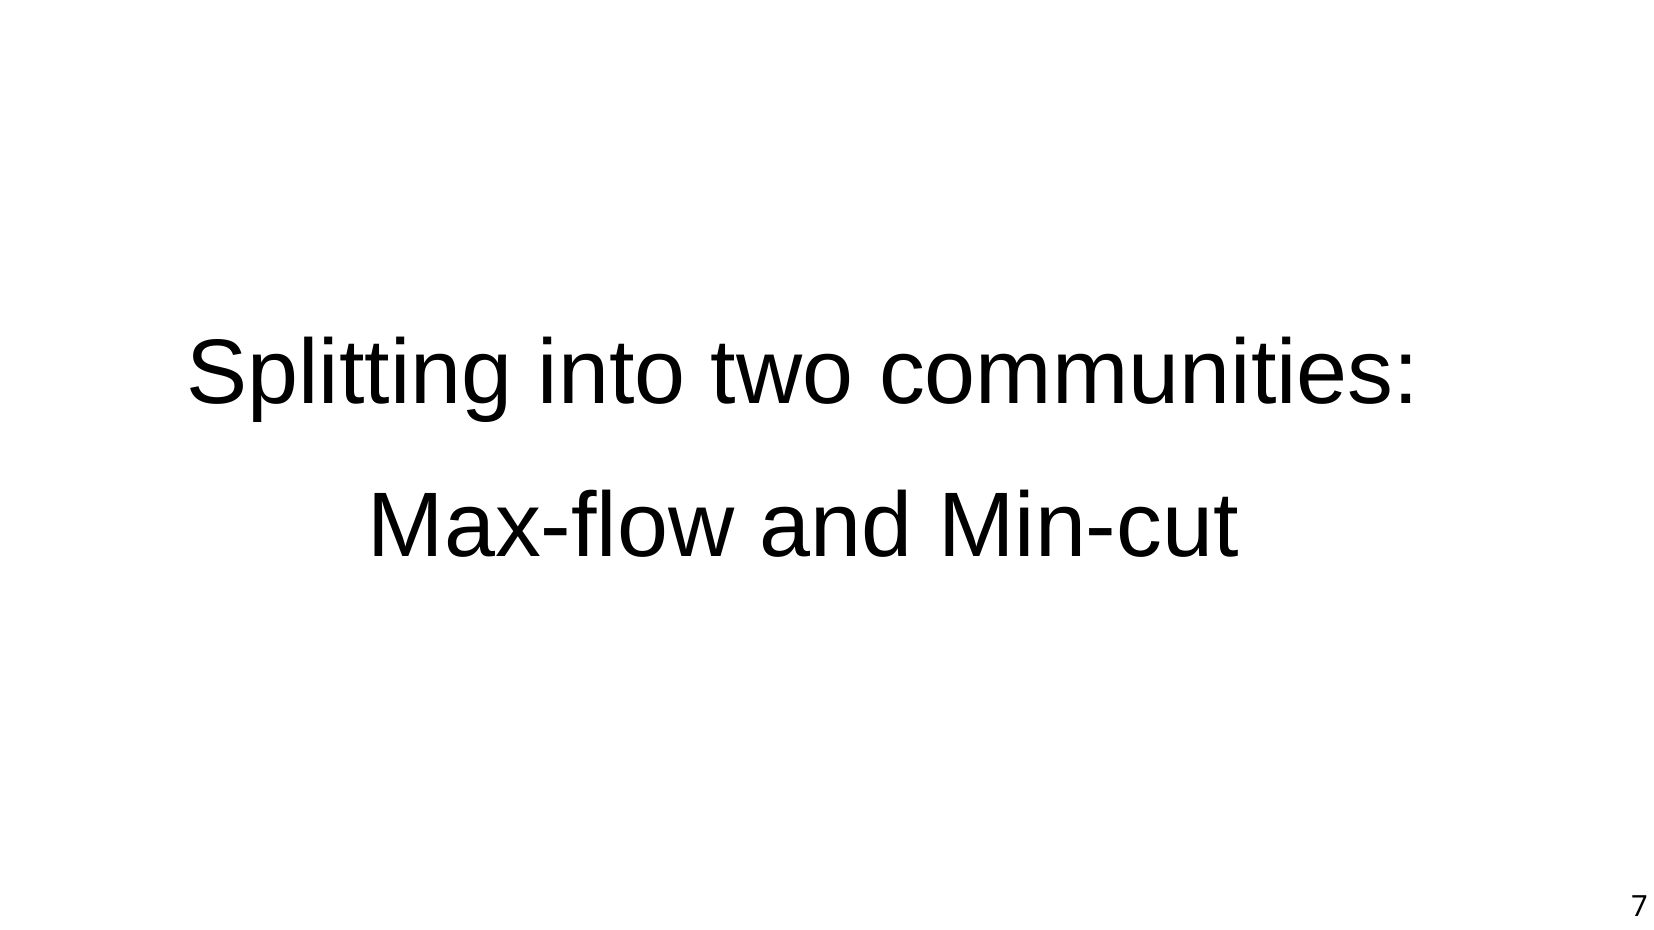

# Splitting into two communities: Max-flow and Min-cut
7